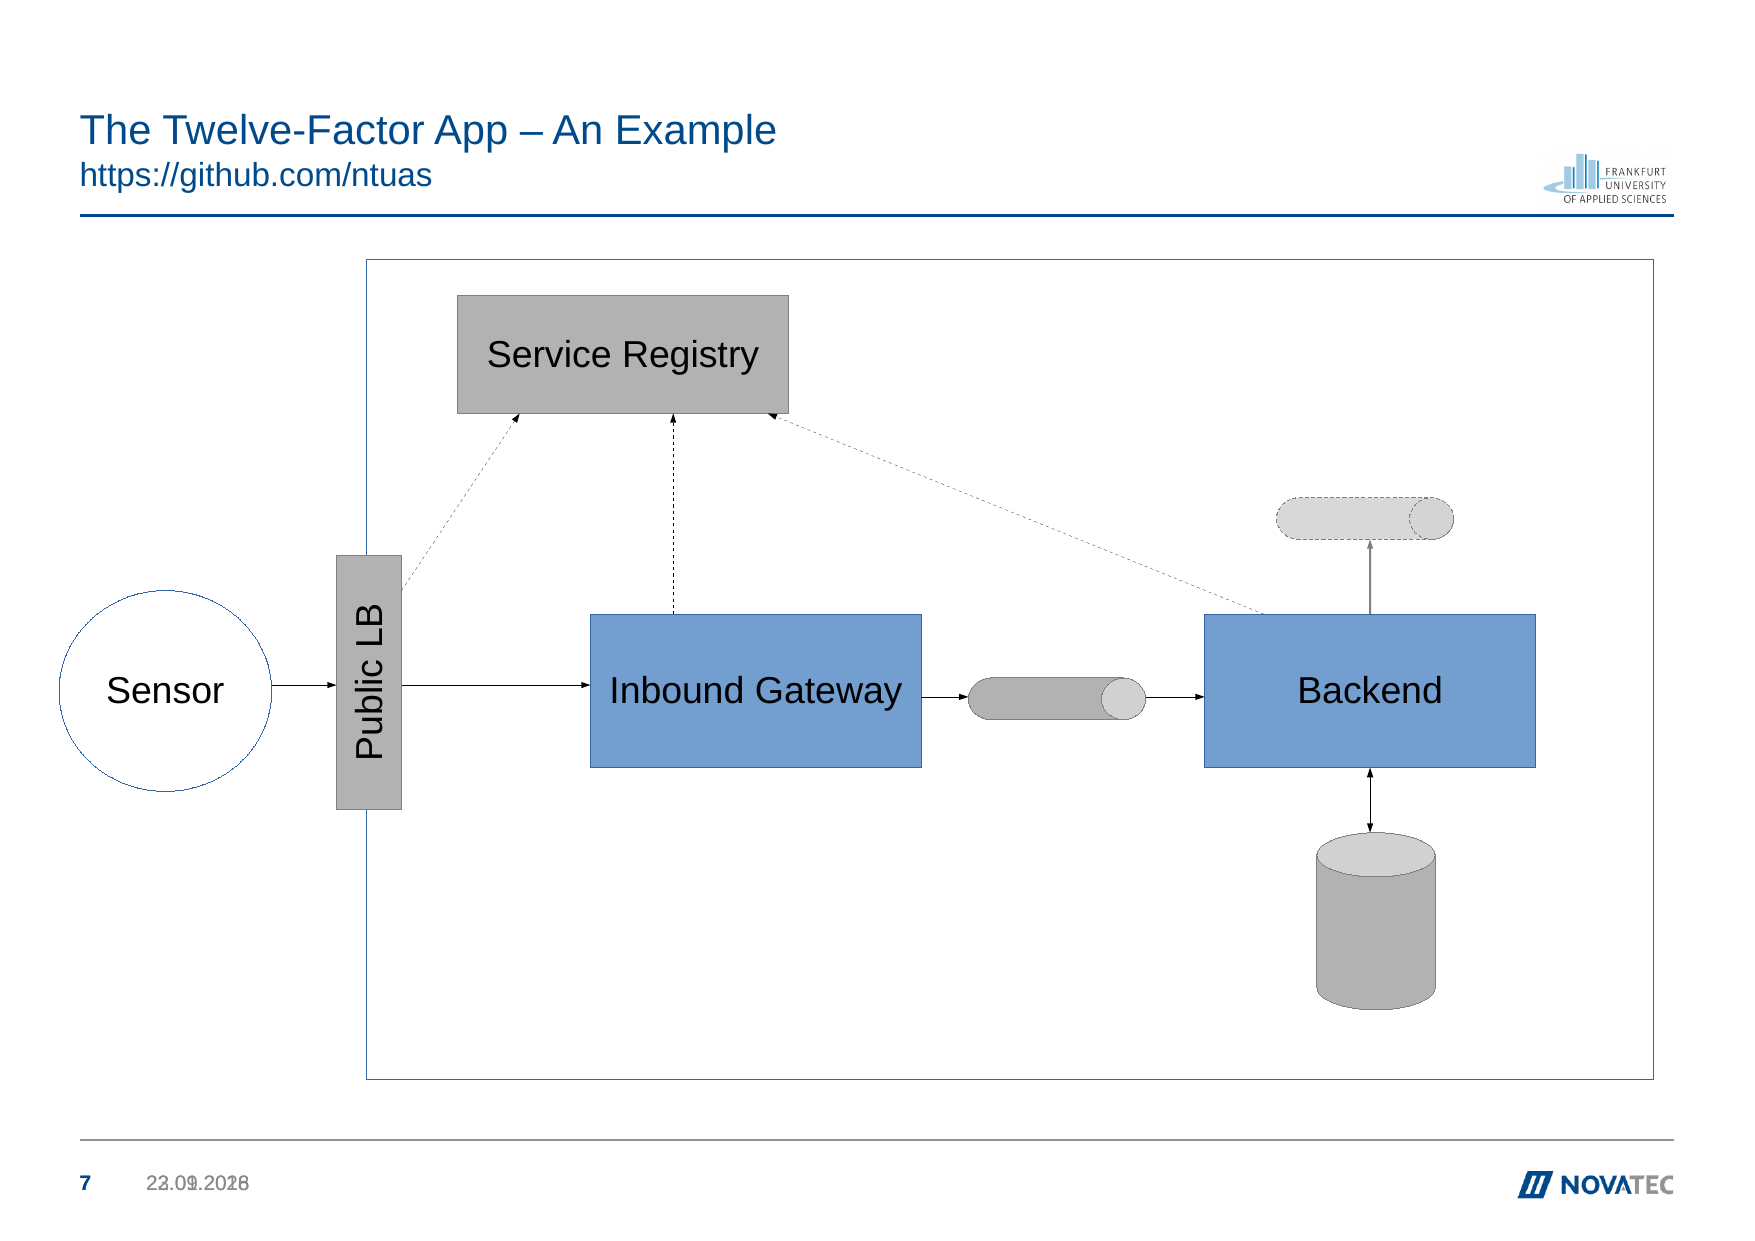

# The Twelve-Factor App – An Example https://github.com/ntuas
Service Registry
Sensor
Inbound Gateway
Backend
Public LB
22.01.2018